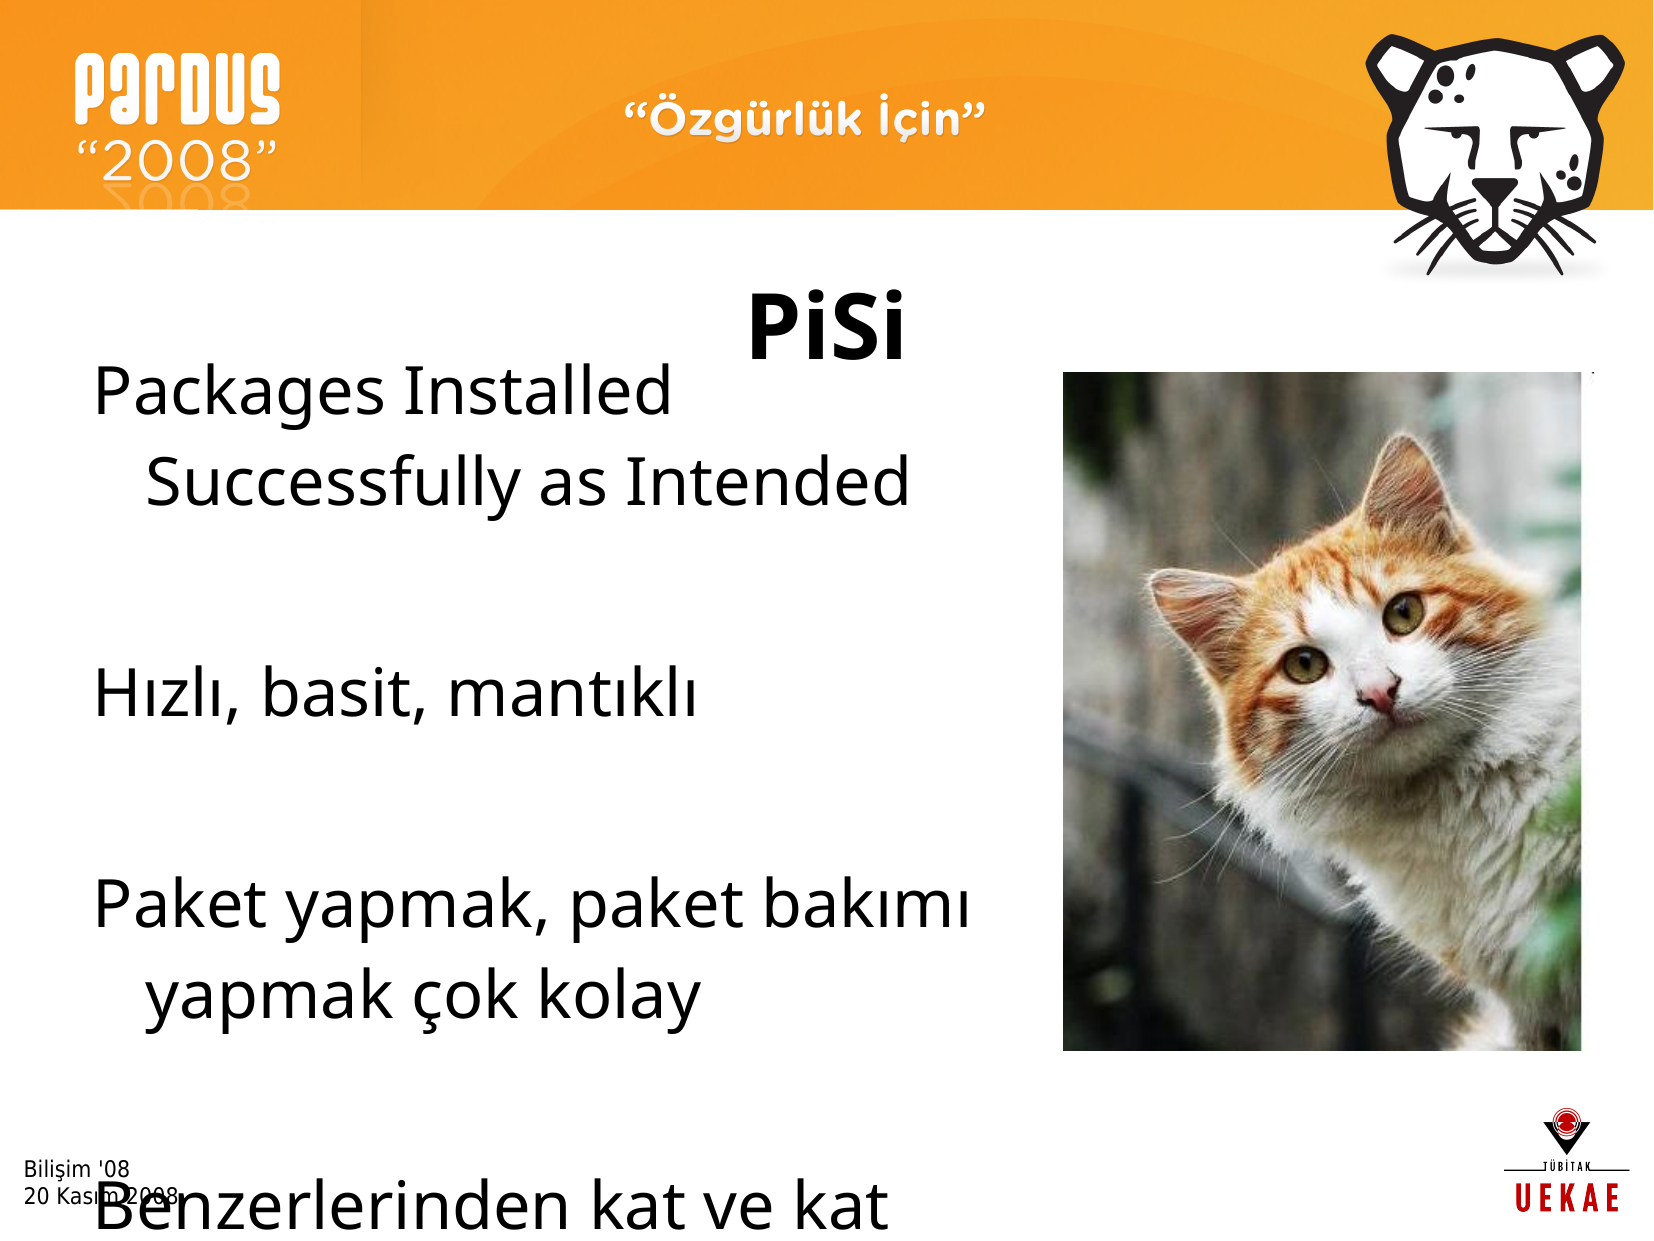

# PiSi
Packages Installed Successfully as Intended
Hızlı, basit, mantıklı
Paket yapmak, paket bakımı yapmak çok kolay
Benzerlerinden kat ve kat daha ufak bir kod, fazlaca özellik